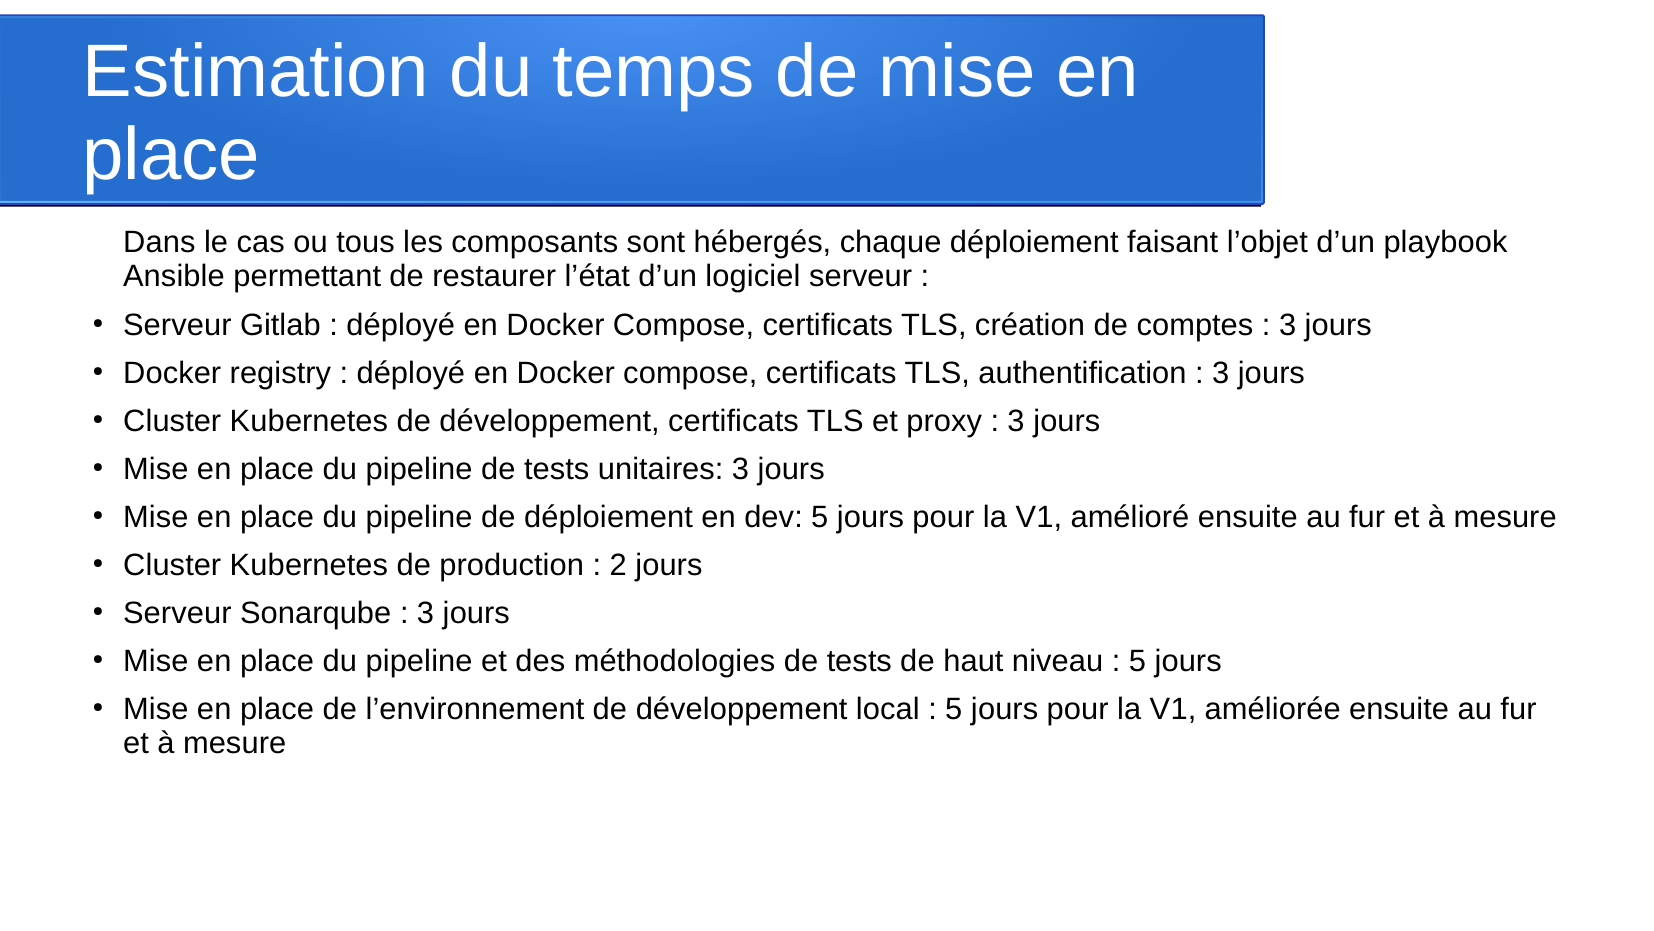

# Estimation du temps de mise en place
Dans le cas ou tous les composants sont hébergés, chaque déploiement faisant l’objet d’un playbook Ansible permettant de restaurer l’état d’un logiciel serveur :
Serveur Gitlab : déployé en Docker Compose, certificats TLS, création de comptes : 3 jours
Docker registry : déployé en Docker compose, certificats TLS, authentification : 3 jours
Cluster Kubernetes de développement, certificats TLS et proxy : 3 jours
Mise en place du pipeline de tests unitaires: 3 jours
Mise en place du pipeline de déploiement en dev: 5 jours pour la V1, amélioré ensuite au fur et à mesure
Cluster Kubernetes de production : 2 jours
Serveur Sonarqube : 3 jours
Mise en place du pipeline et des méthodologies de tests de haut niveau : 5 jours
Mise en place de l’environnement de développement local : 5 jours pour la V1, améliorée ensuite au fur et à mesure